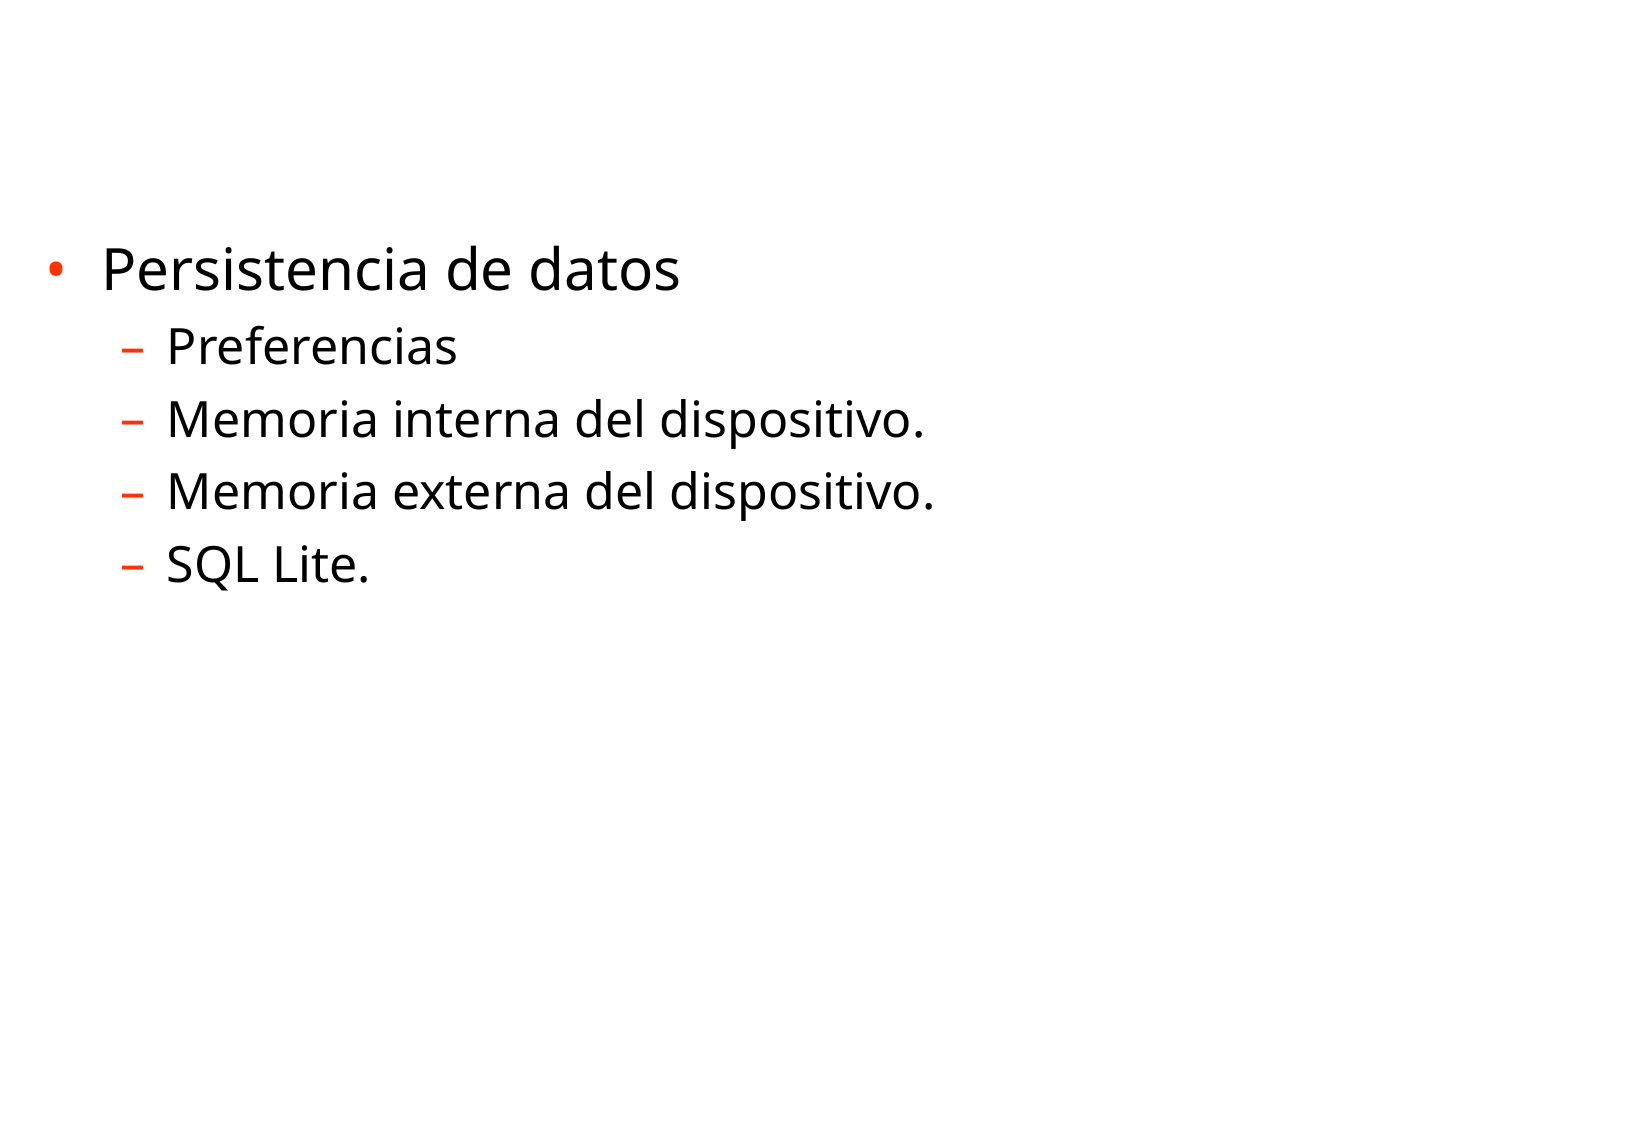

# Persistencia de datos
Preferencias
Memoria interna del dispositivo.
Memoria externa del dispositivo.
SQL Lite.